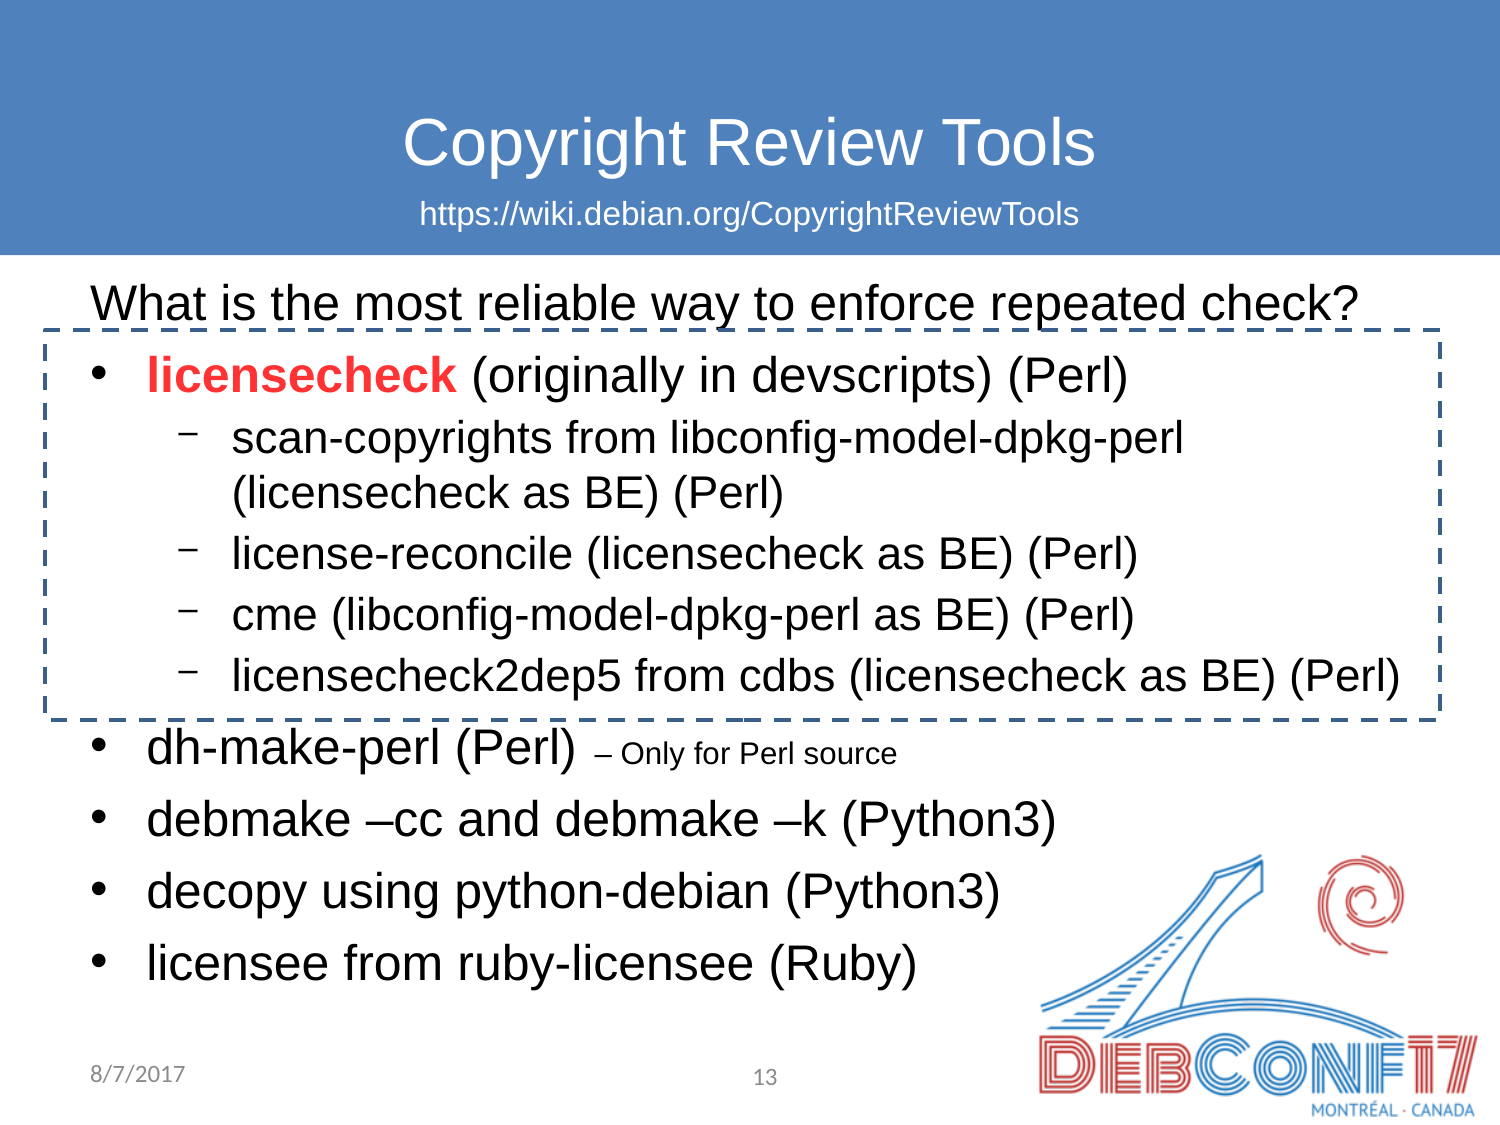

# Copyright Review Tools
https://wiki.debian.org/CopyrightReviewTools
What is the most reliable way to enforce repeated check?
licensecheck (originally in devscripts) (Perl)
scan-copyrights from libconfig-model-dpkg-perl (licensecheck as BE) (Perl)
license-reconcile (licensecheck as BE) (Perl)
cme (libconfig-model-dpkg-perl as BE) (Perl)
licensecheck2dep5 from cdbs (licensecheck as BE) (Perl)
dh-make-perl (Perl) – Only for Perl source
debmake –cc and debmake –k (Python3)
decopy using python-debian (Python3)
licensee from ruby-licensee (Ruby)
8/7/2017